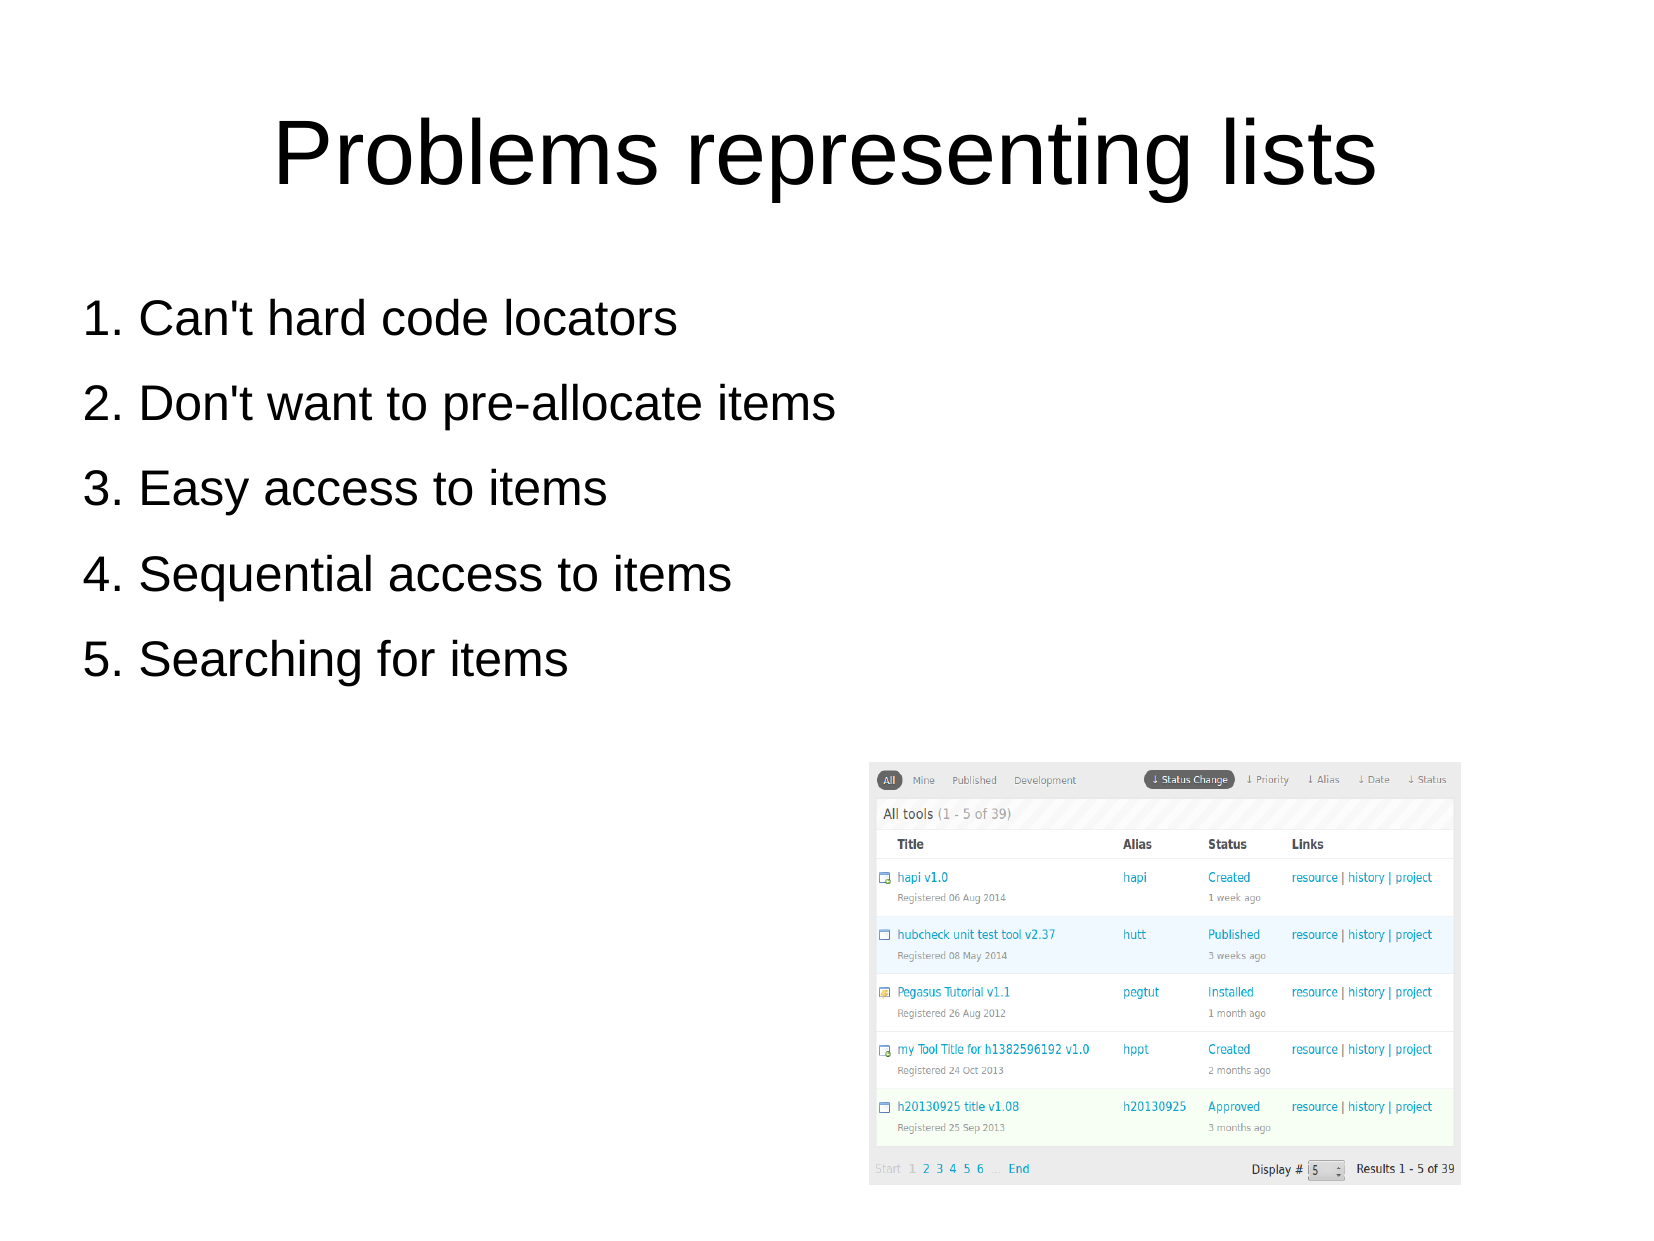

# Problems representing lists
1. Can't hard code locators
2. Don't want to pre-allocate items
3. Easy access to items
4. Sequential access to items
5. Searching for items